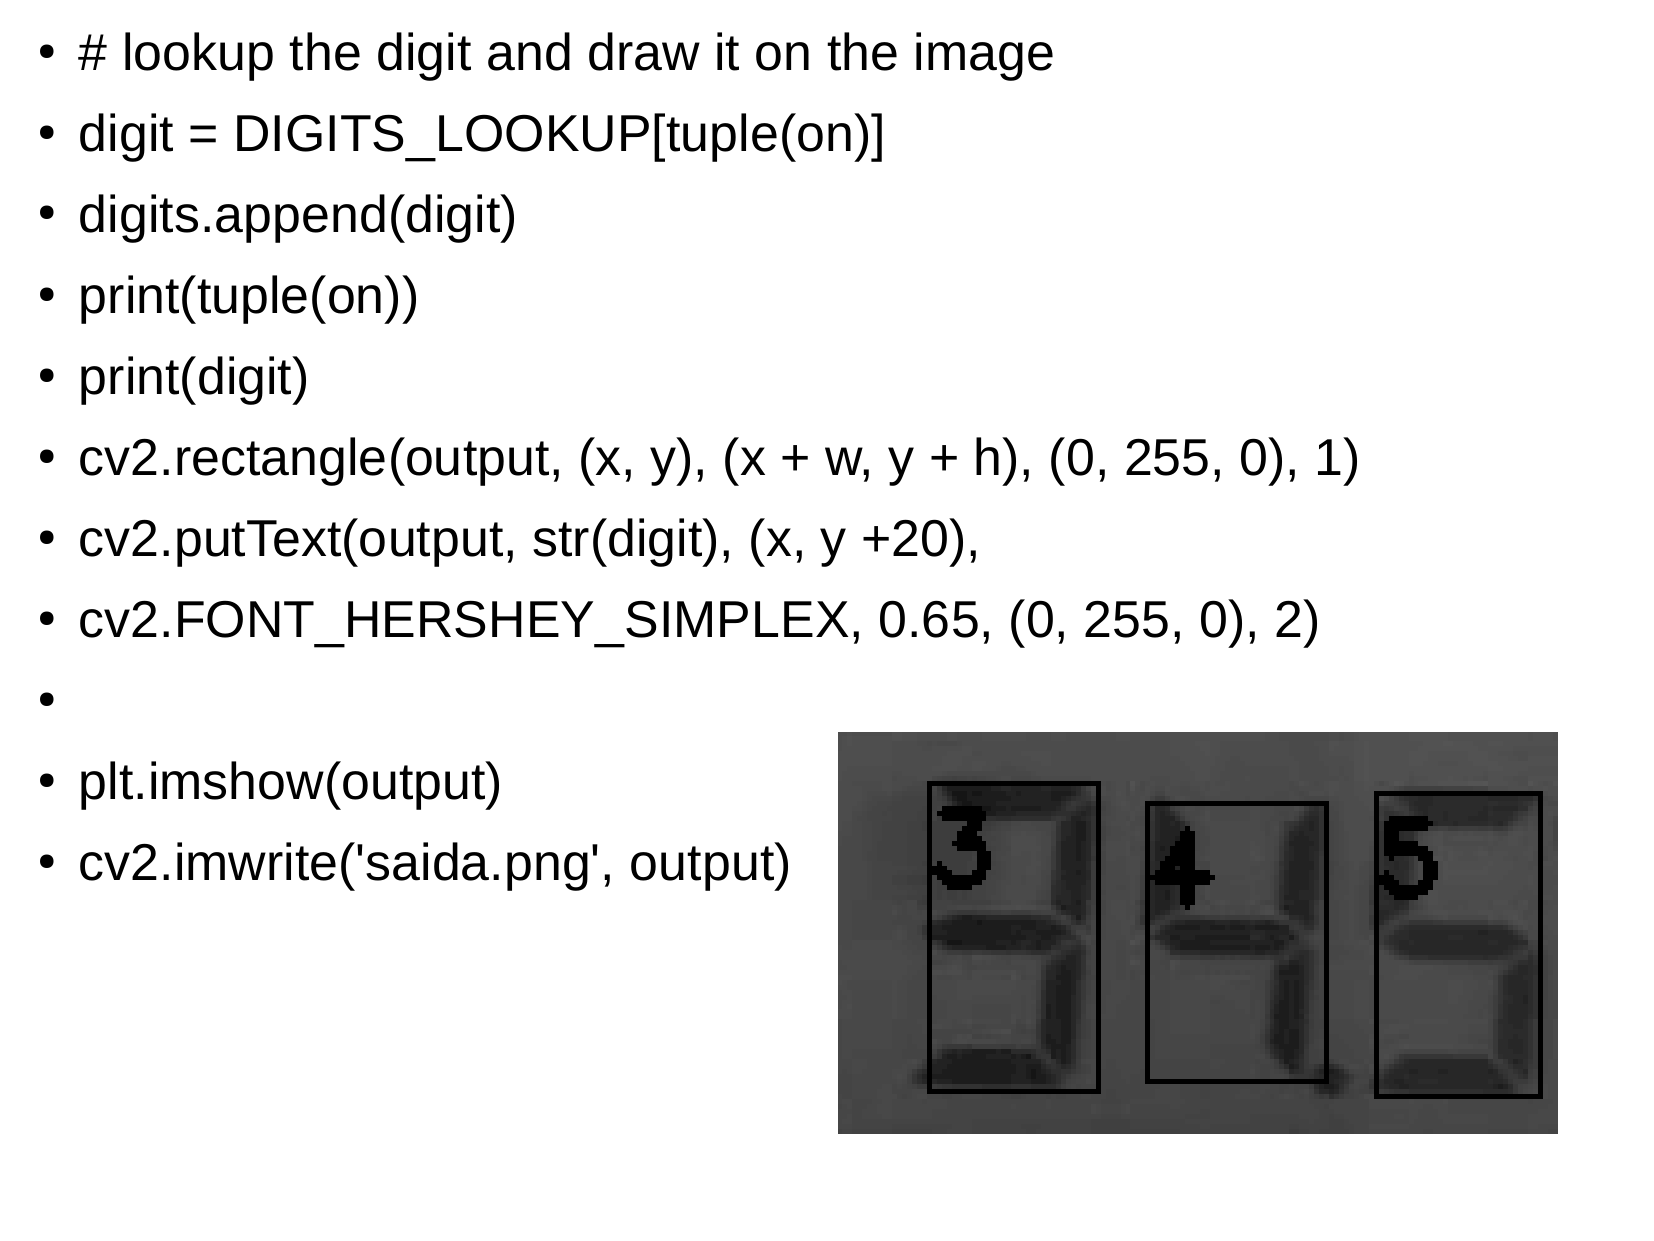

# # lookup the digit and draw it on the image
digit = DIGITS_LOOKUP[tuple(on)]
digits.append(digit)
print(tuple(on))
print(digit)
cv2.rectangle(output, (x, y), (x + w, y + h), (0, 255, 0), 1)
cv2.putText(output, str(digit), (x, y +20),
cv2.FONT_HERSHEY_SIMPLEX, 0.65, (0, 255, 0), 2)
plt.imshow(output)
cv2.imwrite('saida.png', output)